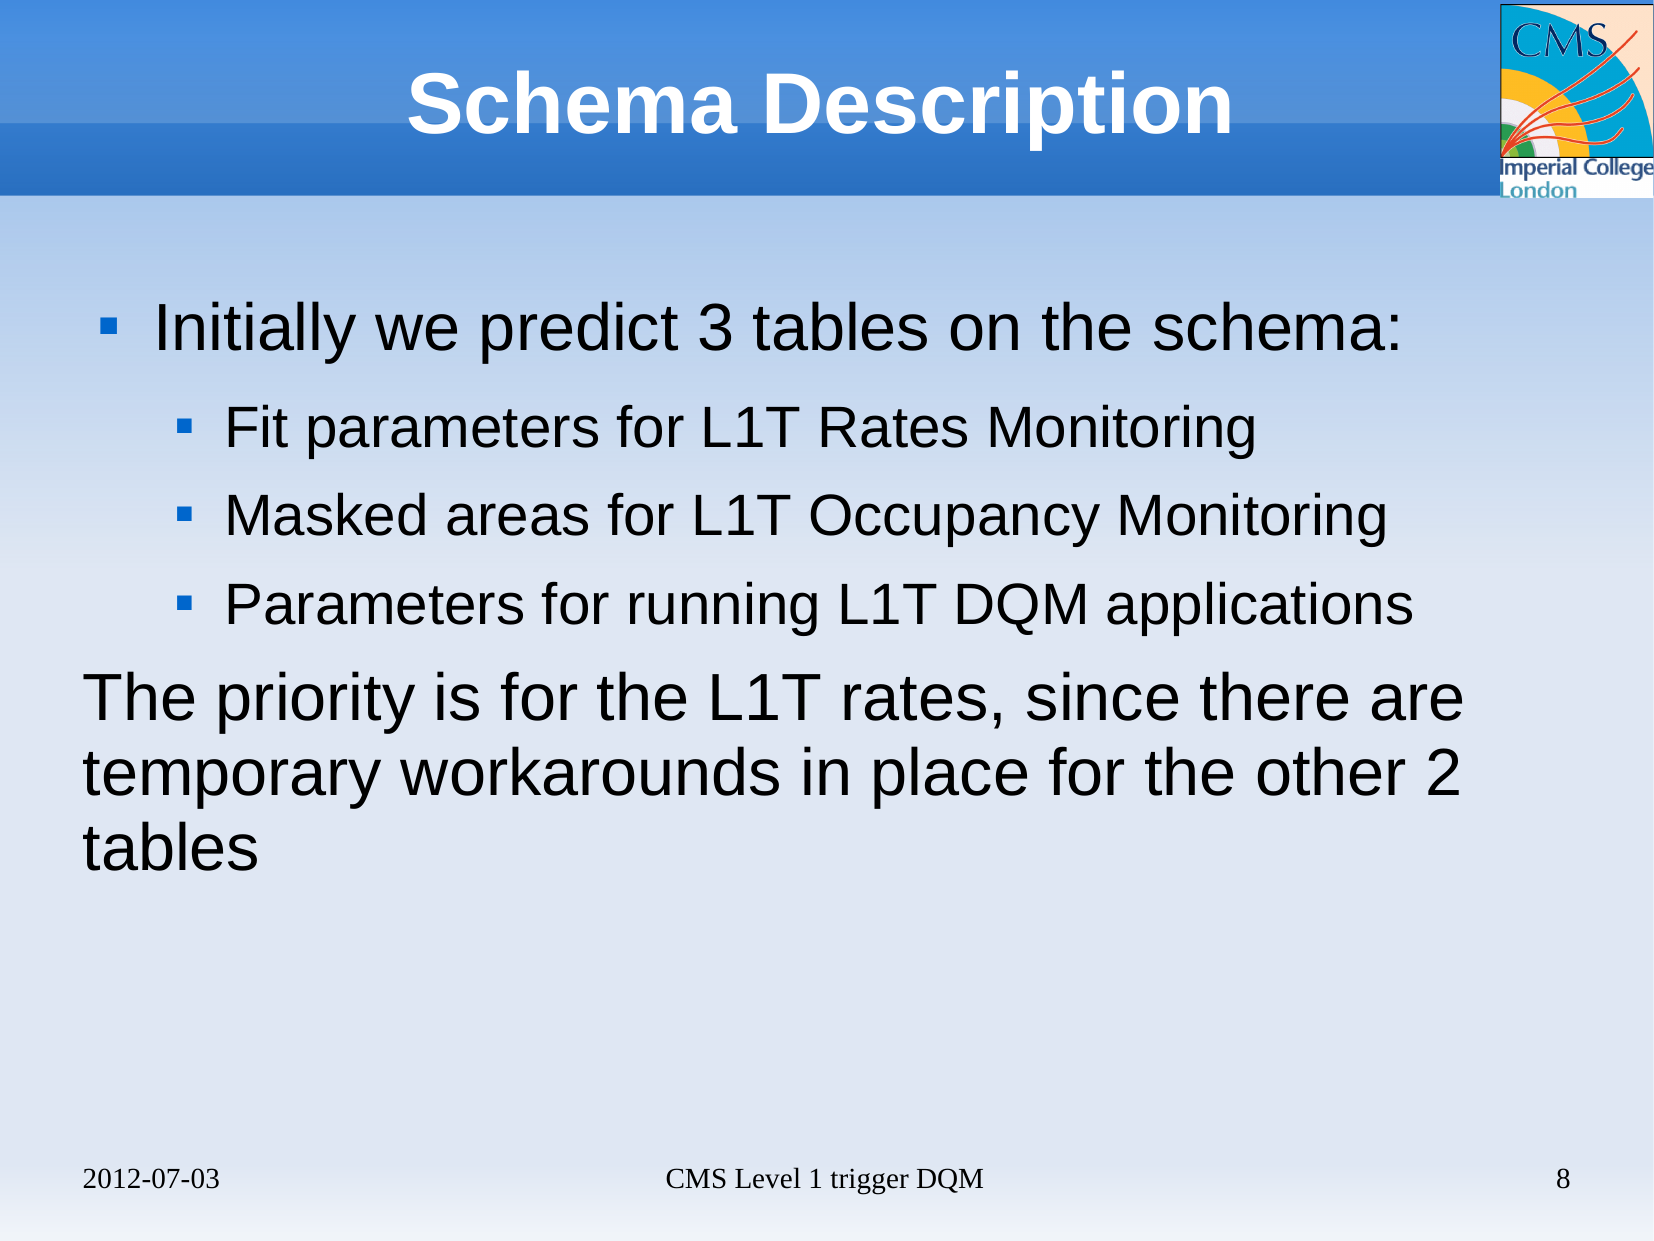

# Schema Description
Initially we predict 3 tables on the schema:
Fit parameters for L1T Rates Monitoring
Masked areas for L1T Occupancy Monitoring
Parameters for running L1T DQM applications
The priority is for the L1T rates, since there are temporary workarounds in place for the other 2 tables
2012-07-03
CMS Level 1 trigger DQM
8